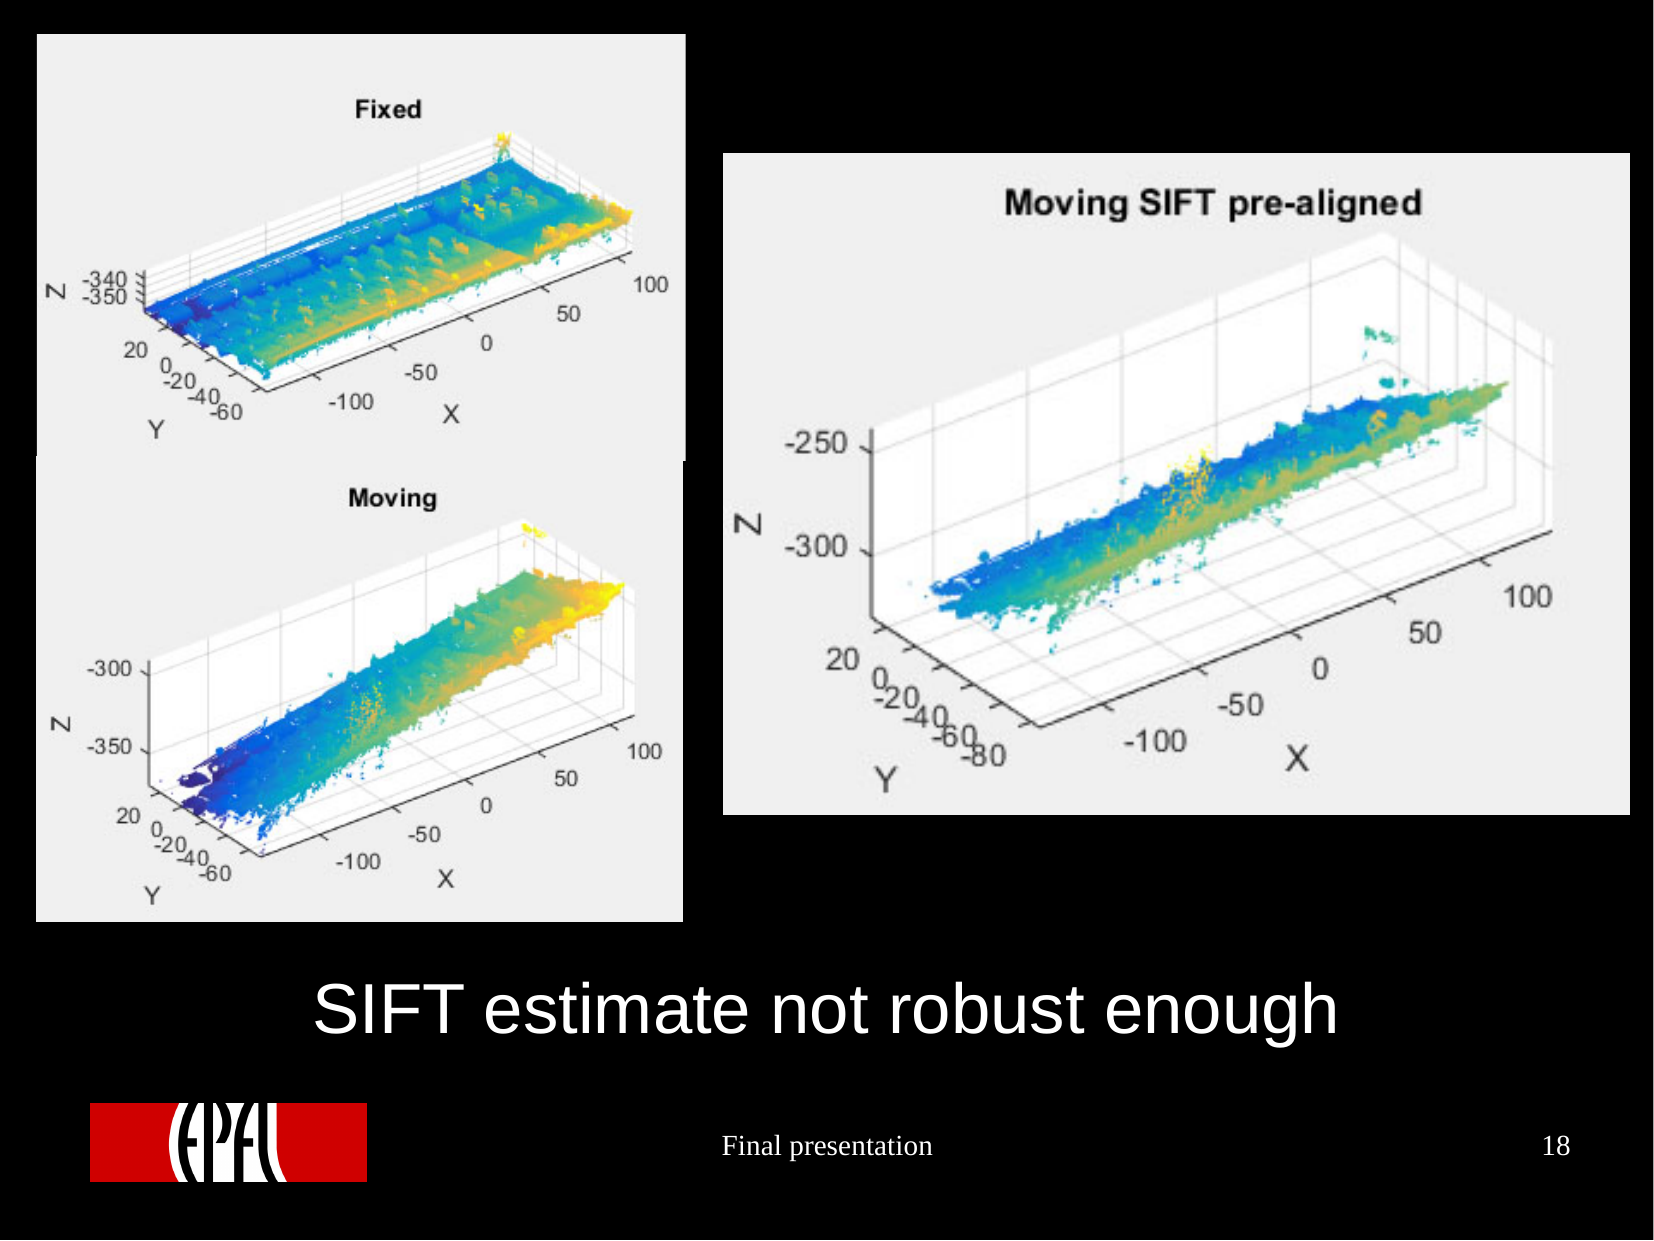

# SIFT estimate not robust enough
Final presentation
18